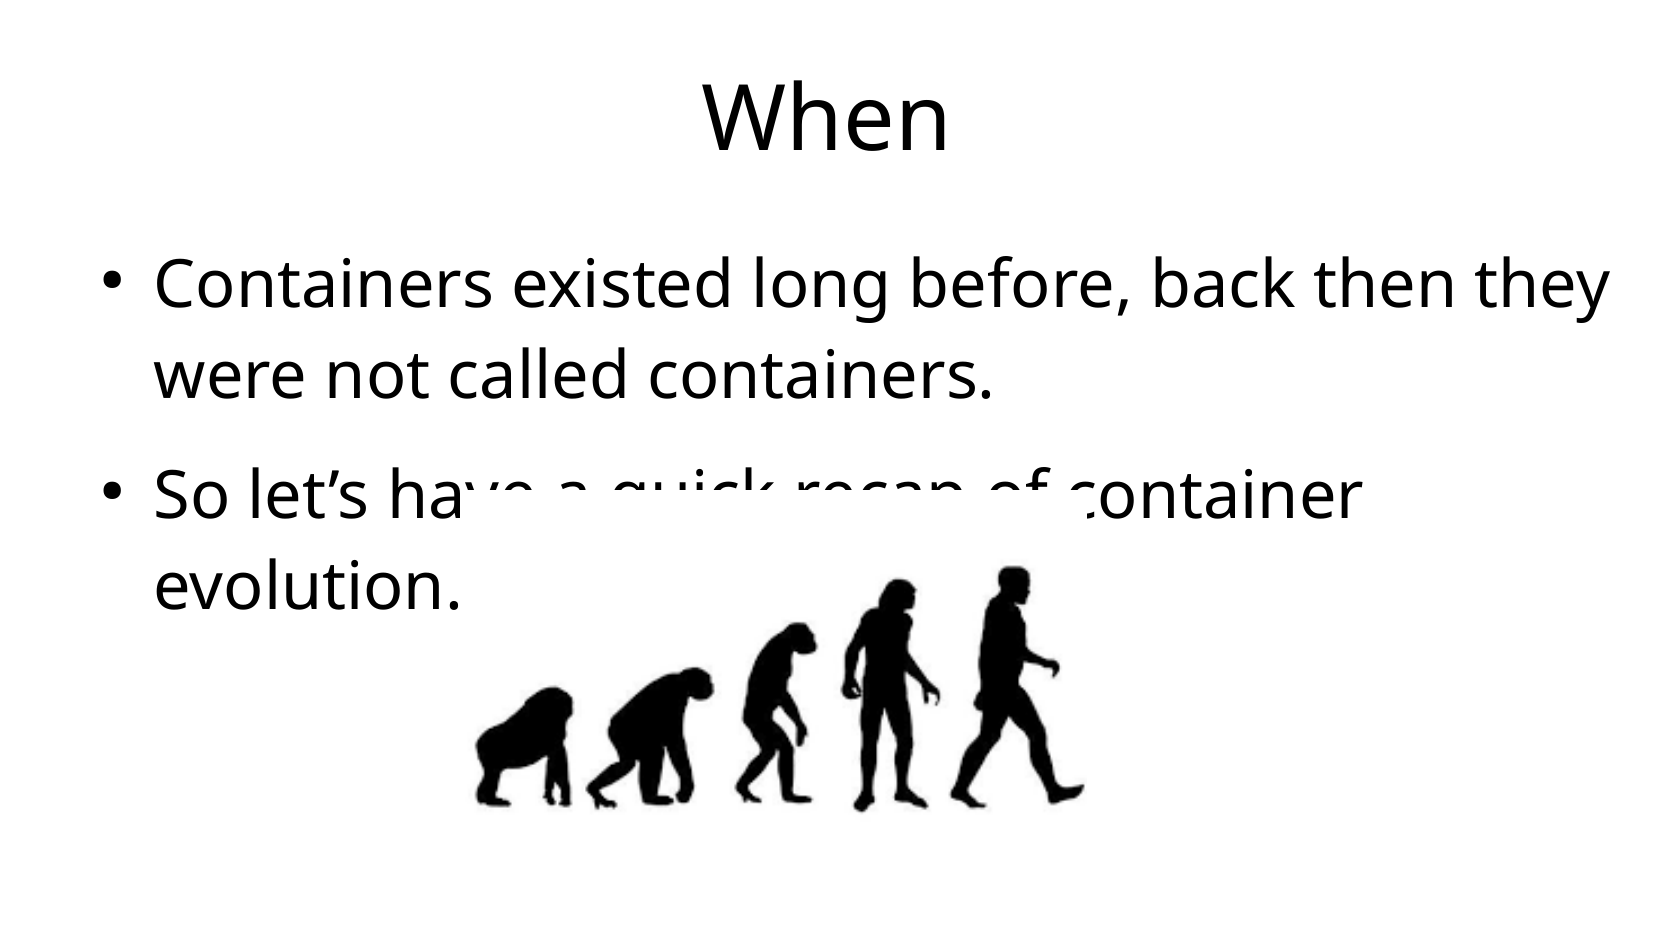

# When
Containers existed long before, back then they were not called containers.
So let’s have a quick recap of container evolution.